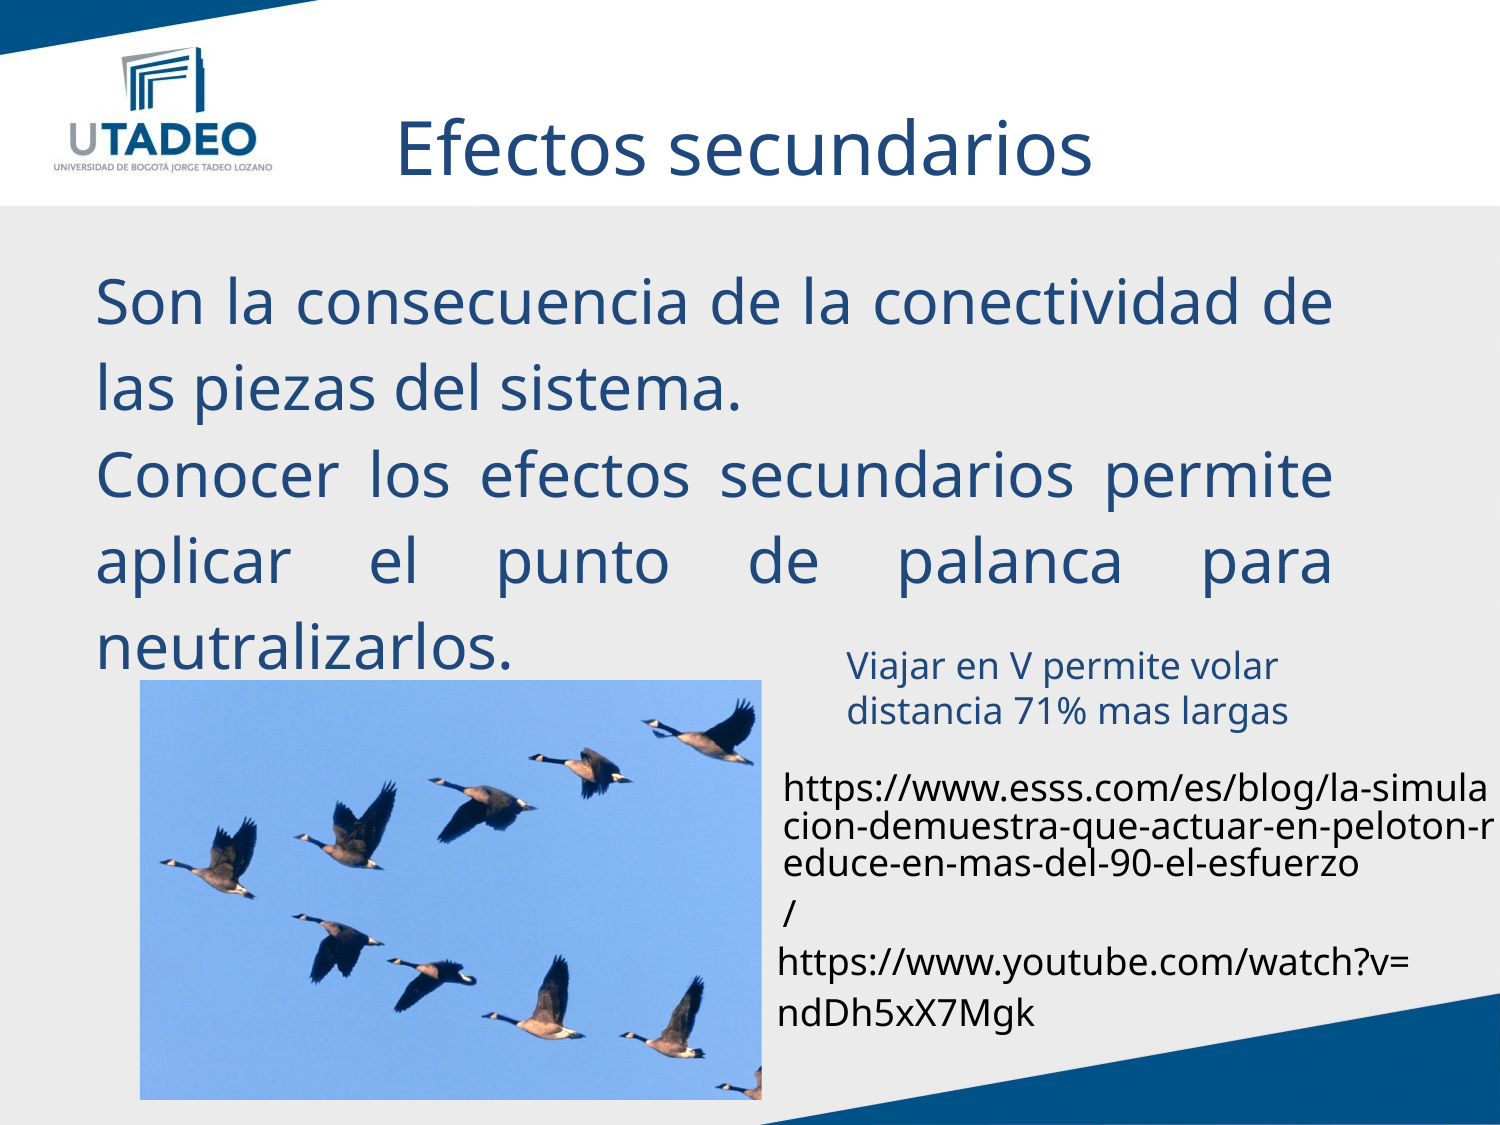

Efectos secundarios
# Son la consecuencia de la conectividad de las piezas del sistema.
Conocer los efectos secundarios permite aplicar el punto de palanca para neutralizarlos.
Viajar en V permite volar distancia 71% mas largas
https://www.esss.com/es/blog/la-simulacion-demuestra-que-actuar-en-peloton-reduce-en-mas-del-90-el-esfuerzo/
https://www.youtube.com/watch?v=ndDh5xX7Mgk